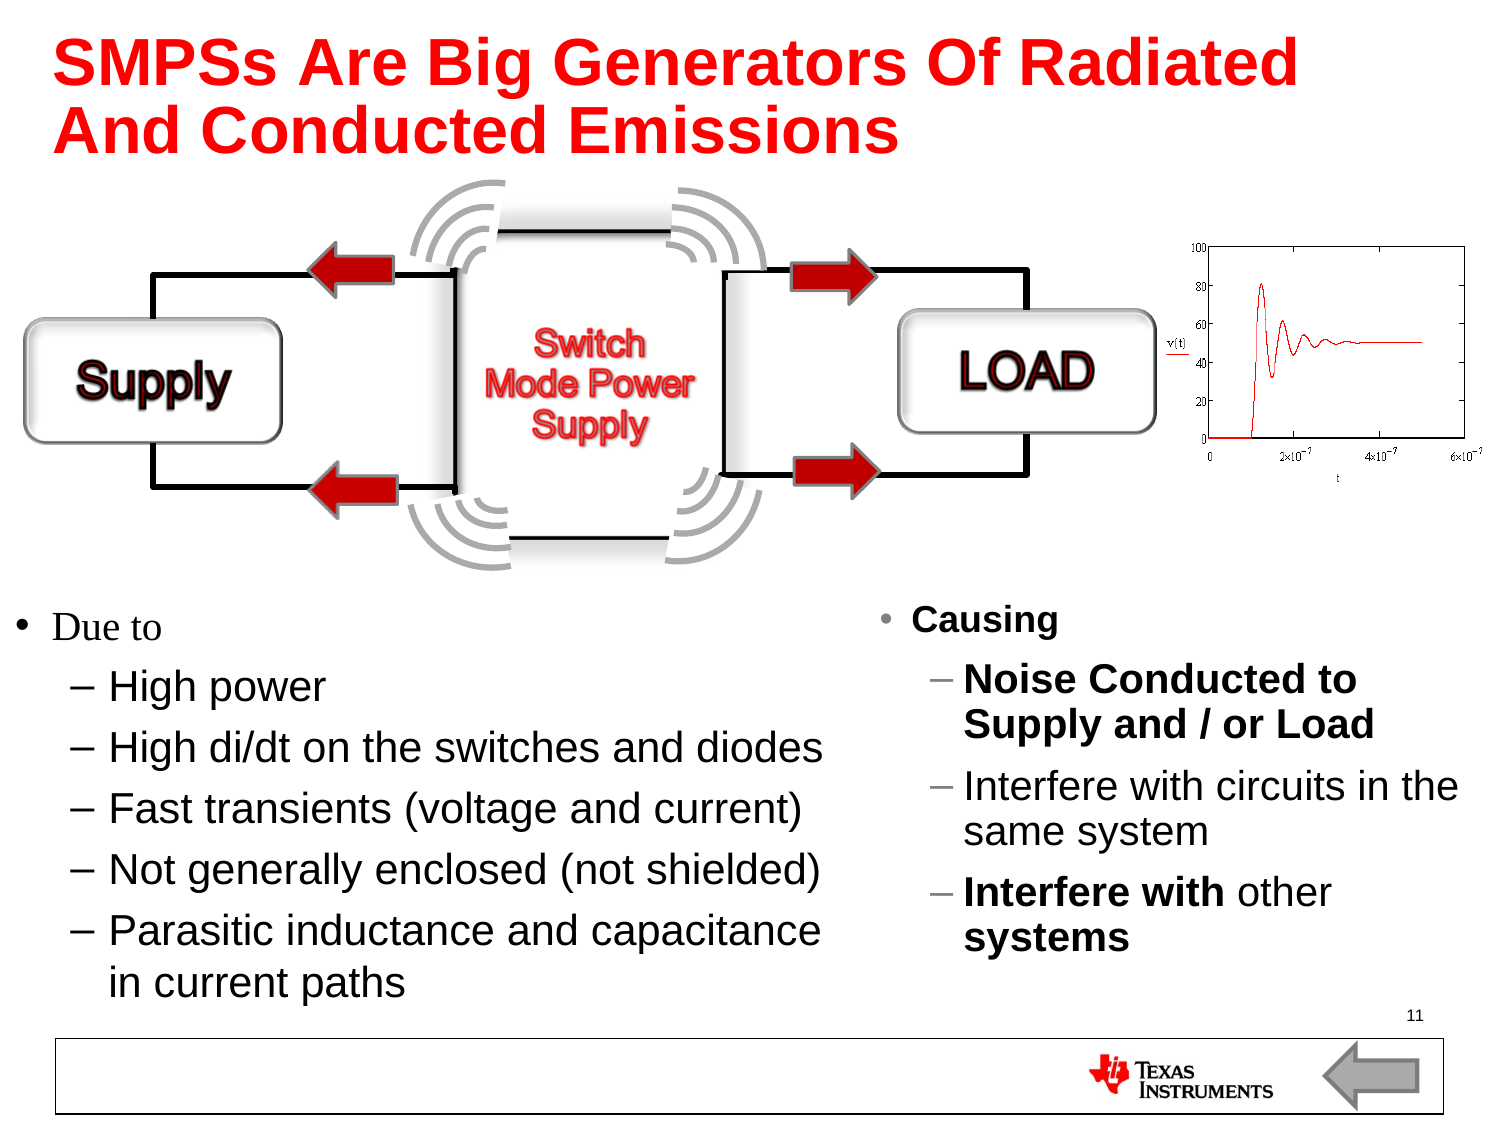

# SMPSs Are Big Generators Of Radiated And Conducted Emissions
Due to
High power
High di/dt on the switches and diodes
Fast transients (voltage and current)
Not generally enclosed (not shielded)
Parasitic inductance and capacitance in current paths
Causing
Noise Conducted to Supply and / or Load
Interfere with circuits in the same system
Interfere with other systems